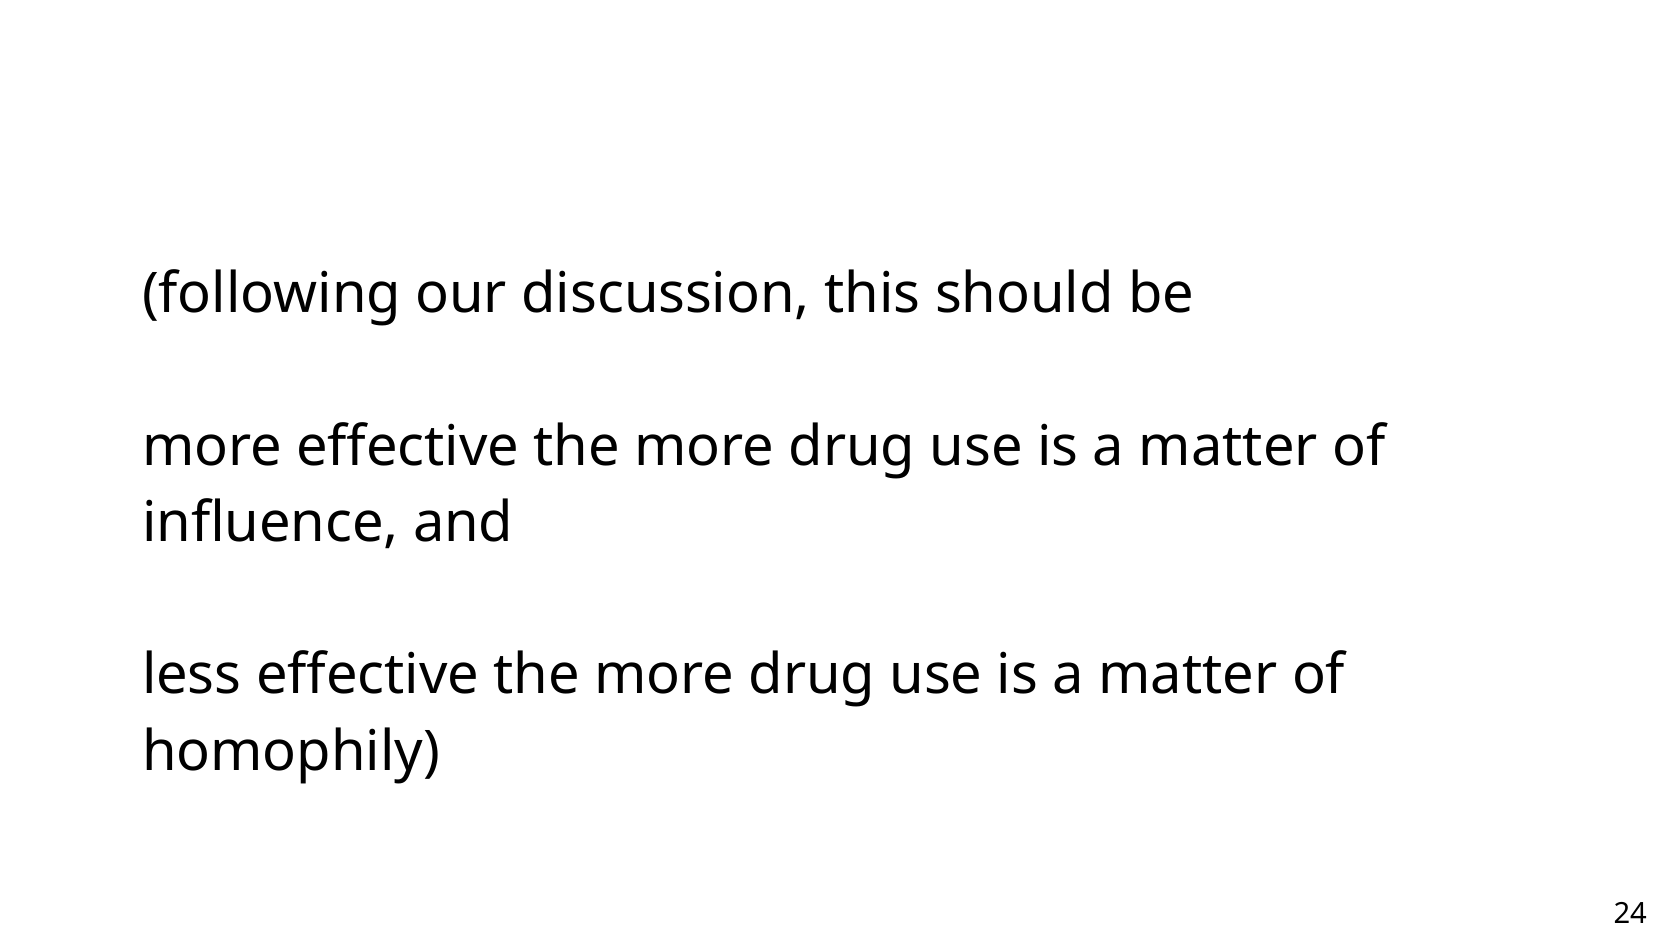

# (following our discussion, this should be more effective the more drug use is a matter of influence, and less effective the more drug use is a matter of homophily)
24